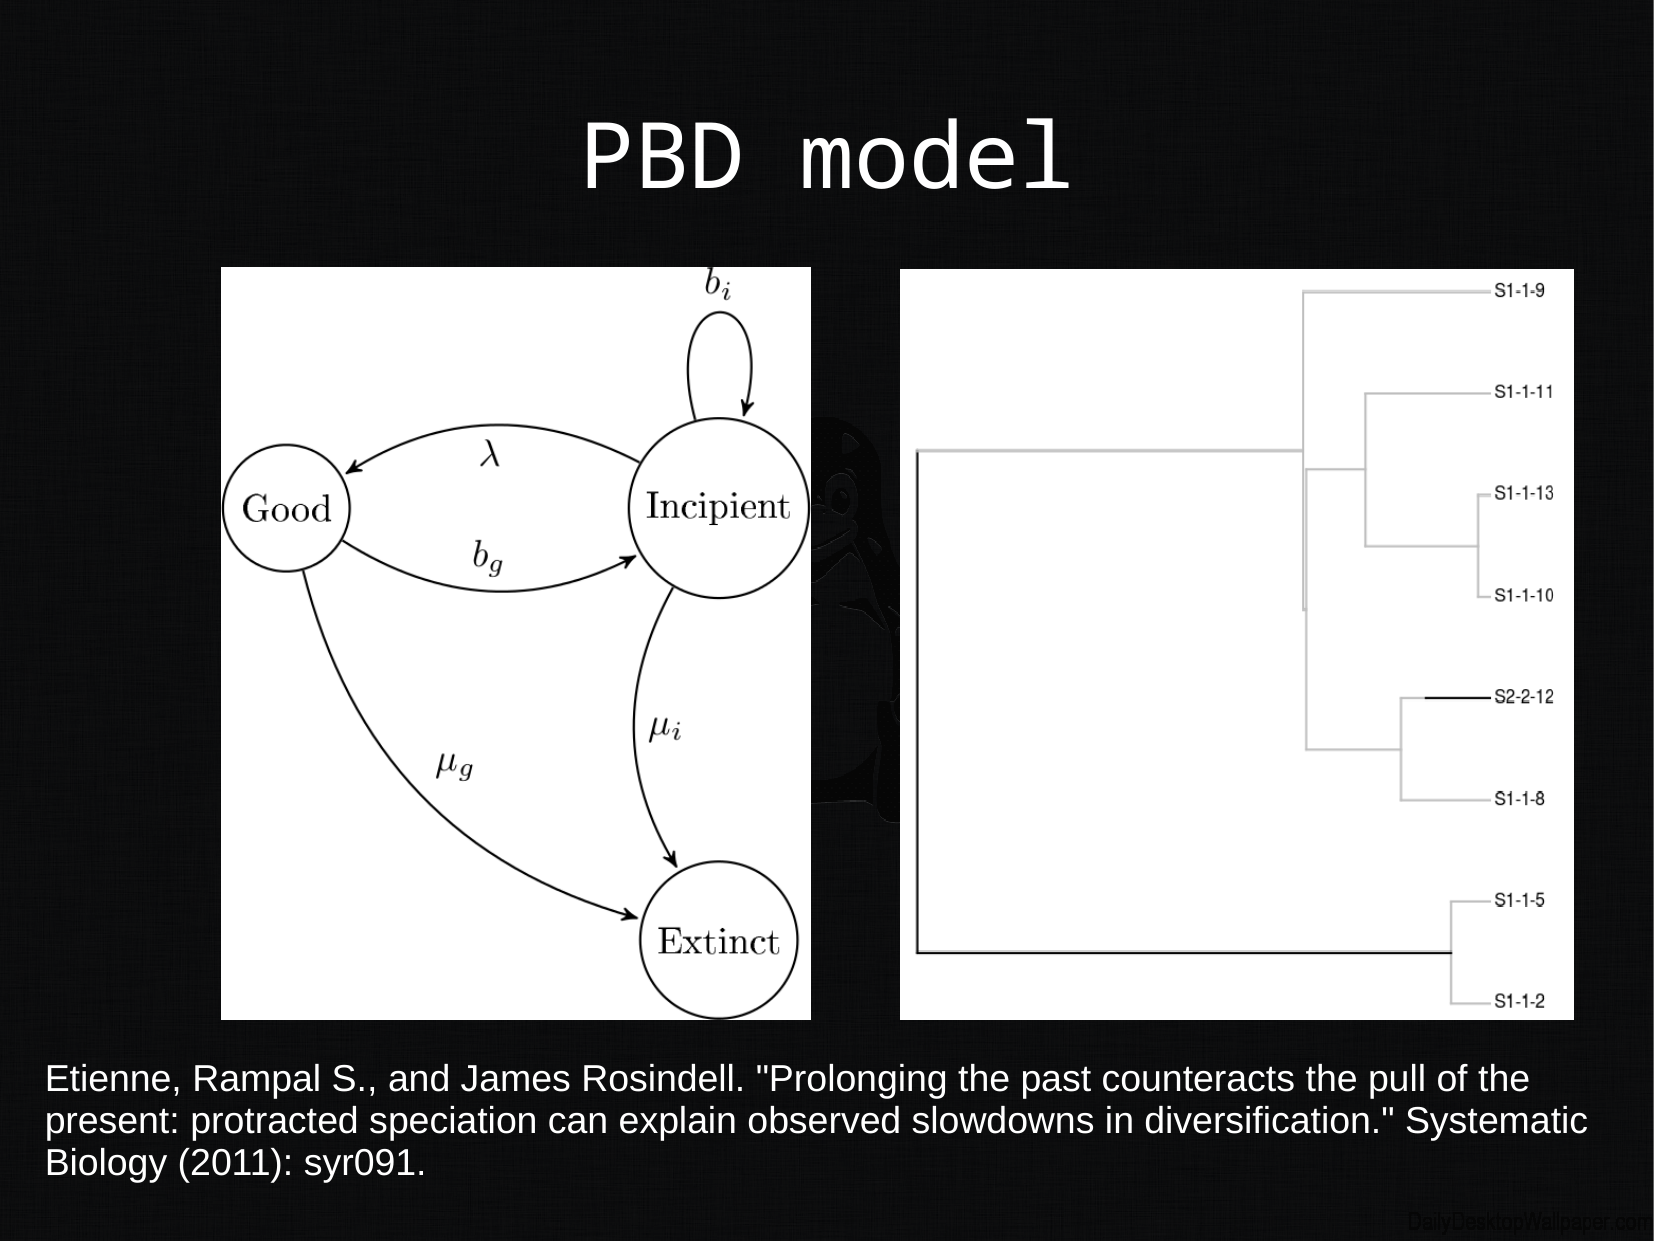

# PBD model
Etienne, Rampal S., and James Rosindell. "Prolonging the past counteracts the pull of the present: protracted speciation can explain observed slowdowns in diversification." Systematic Biology (2011): syr091.